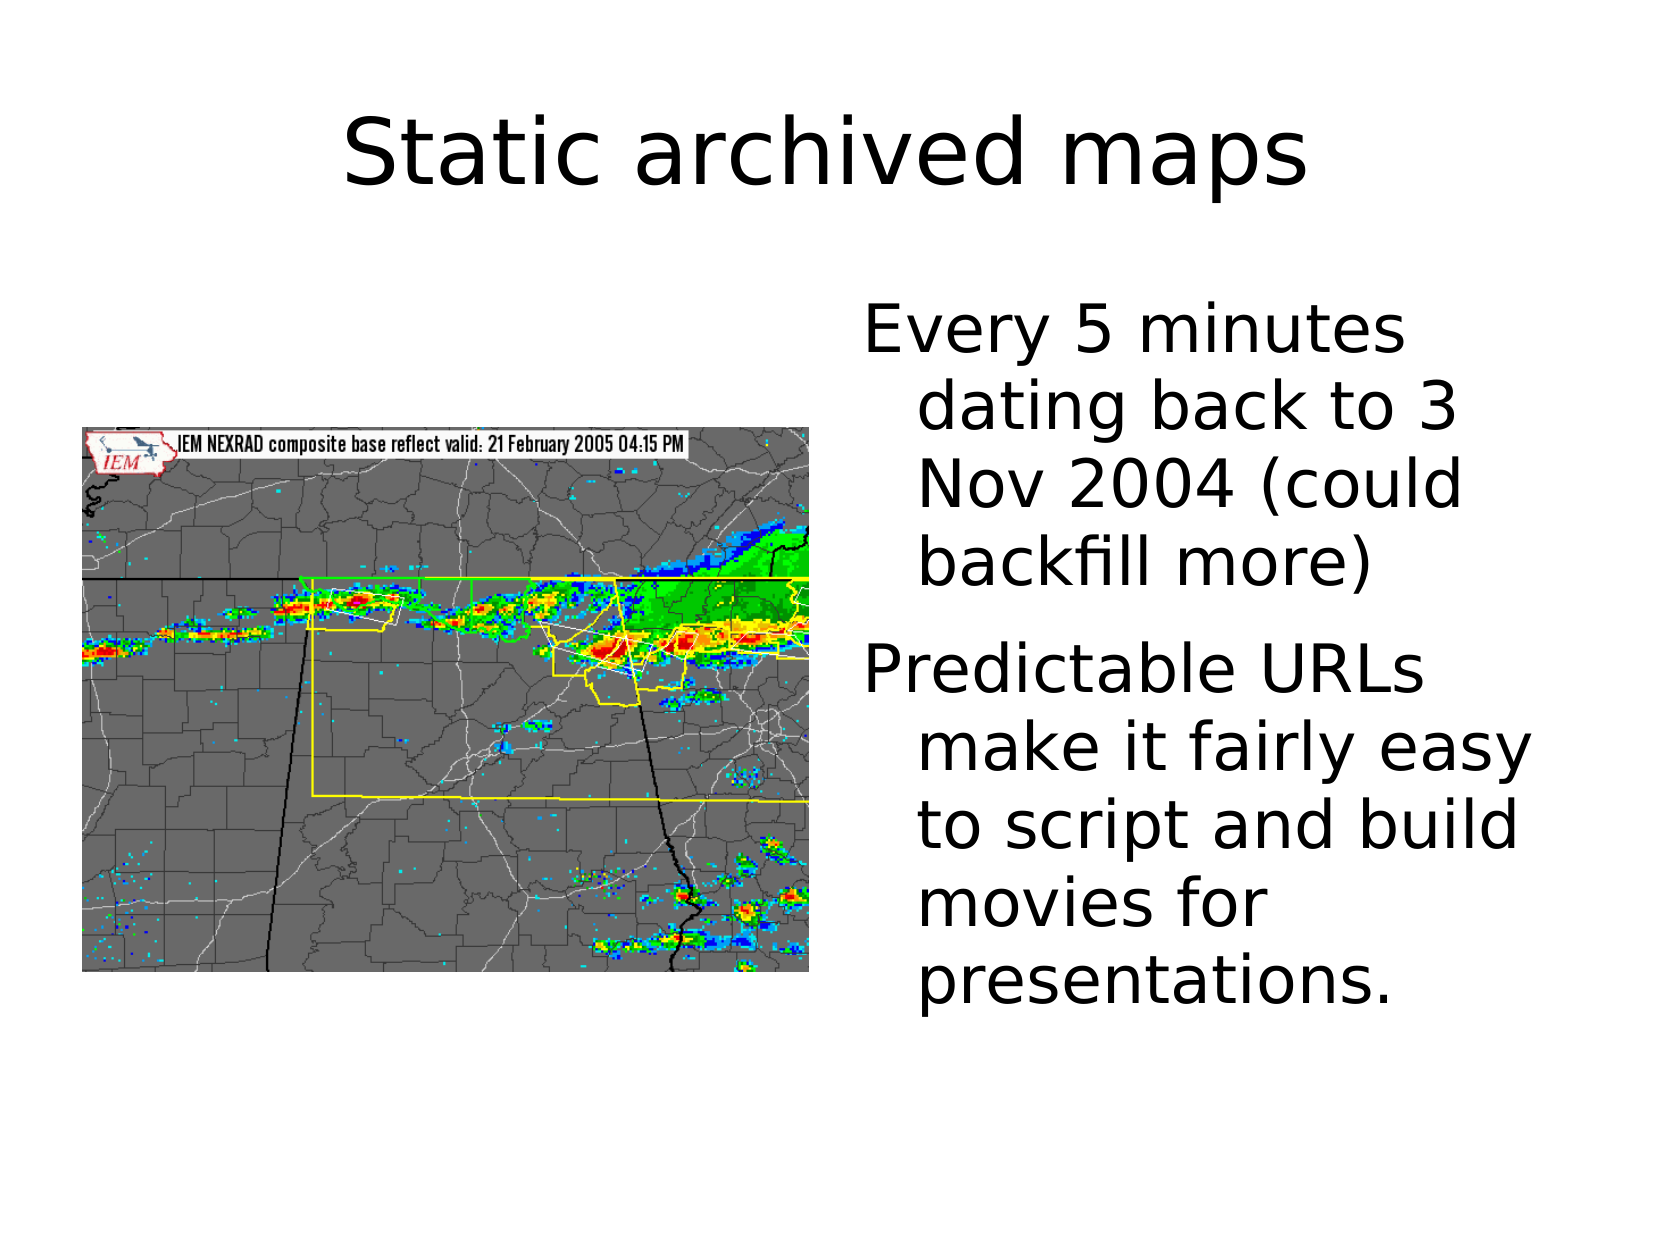

# Static archived maps
Every 5 minutes dating back to 3 Nov 2004 (could backfill more)
Predictable URLs make it fairly easy to script and build movies for presentations.